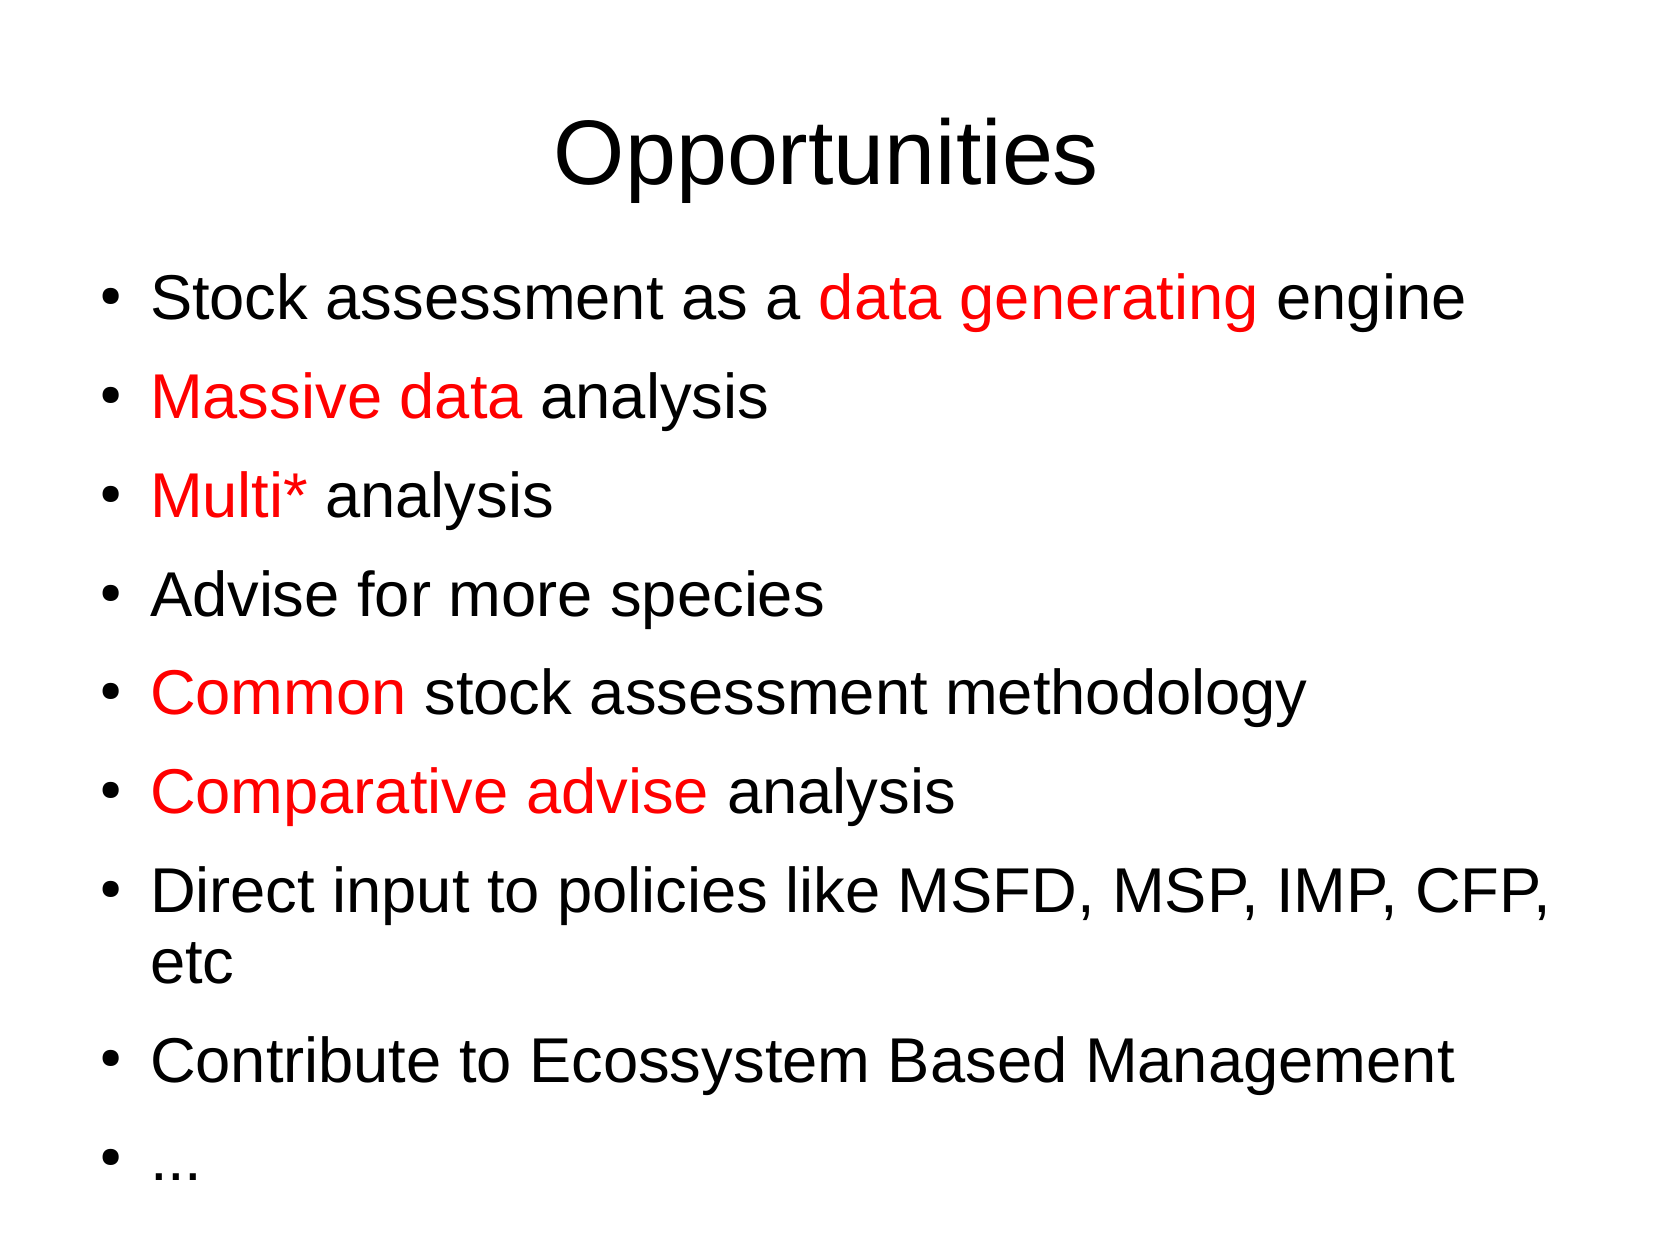

# Opportunities
Stock assessment as a data generating engine
Massive data analysis
Multi* analysis
Advise for more species
Common stock assessment methodology
Comparative advise analysis
Direct input to policies like MSFD, MSP, IMP, CFP, etc
Contribute to Ecossystem Based Management
...